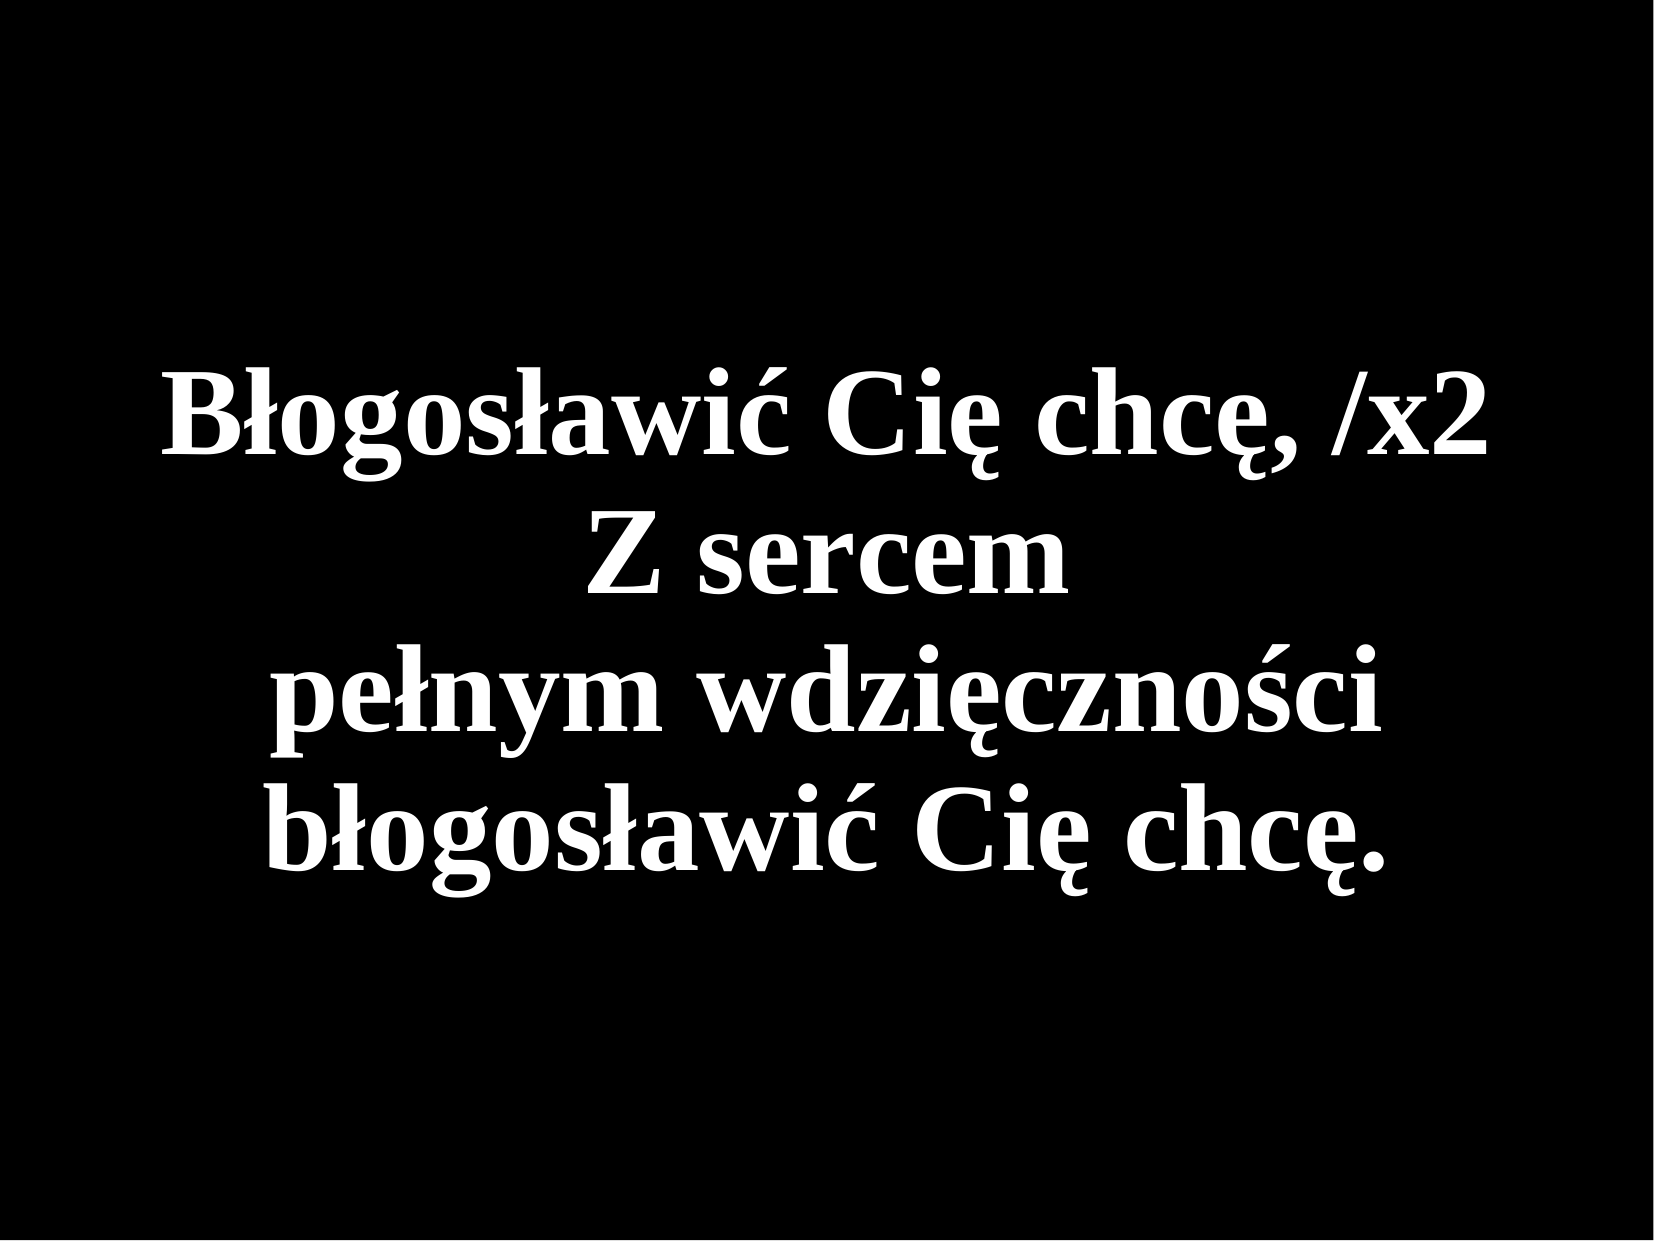

# Błogosławić Cię chcę, /x2 Z sercem pełnym wdzięczności błogosławić Cię chcę.